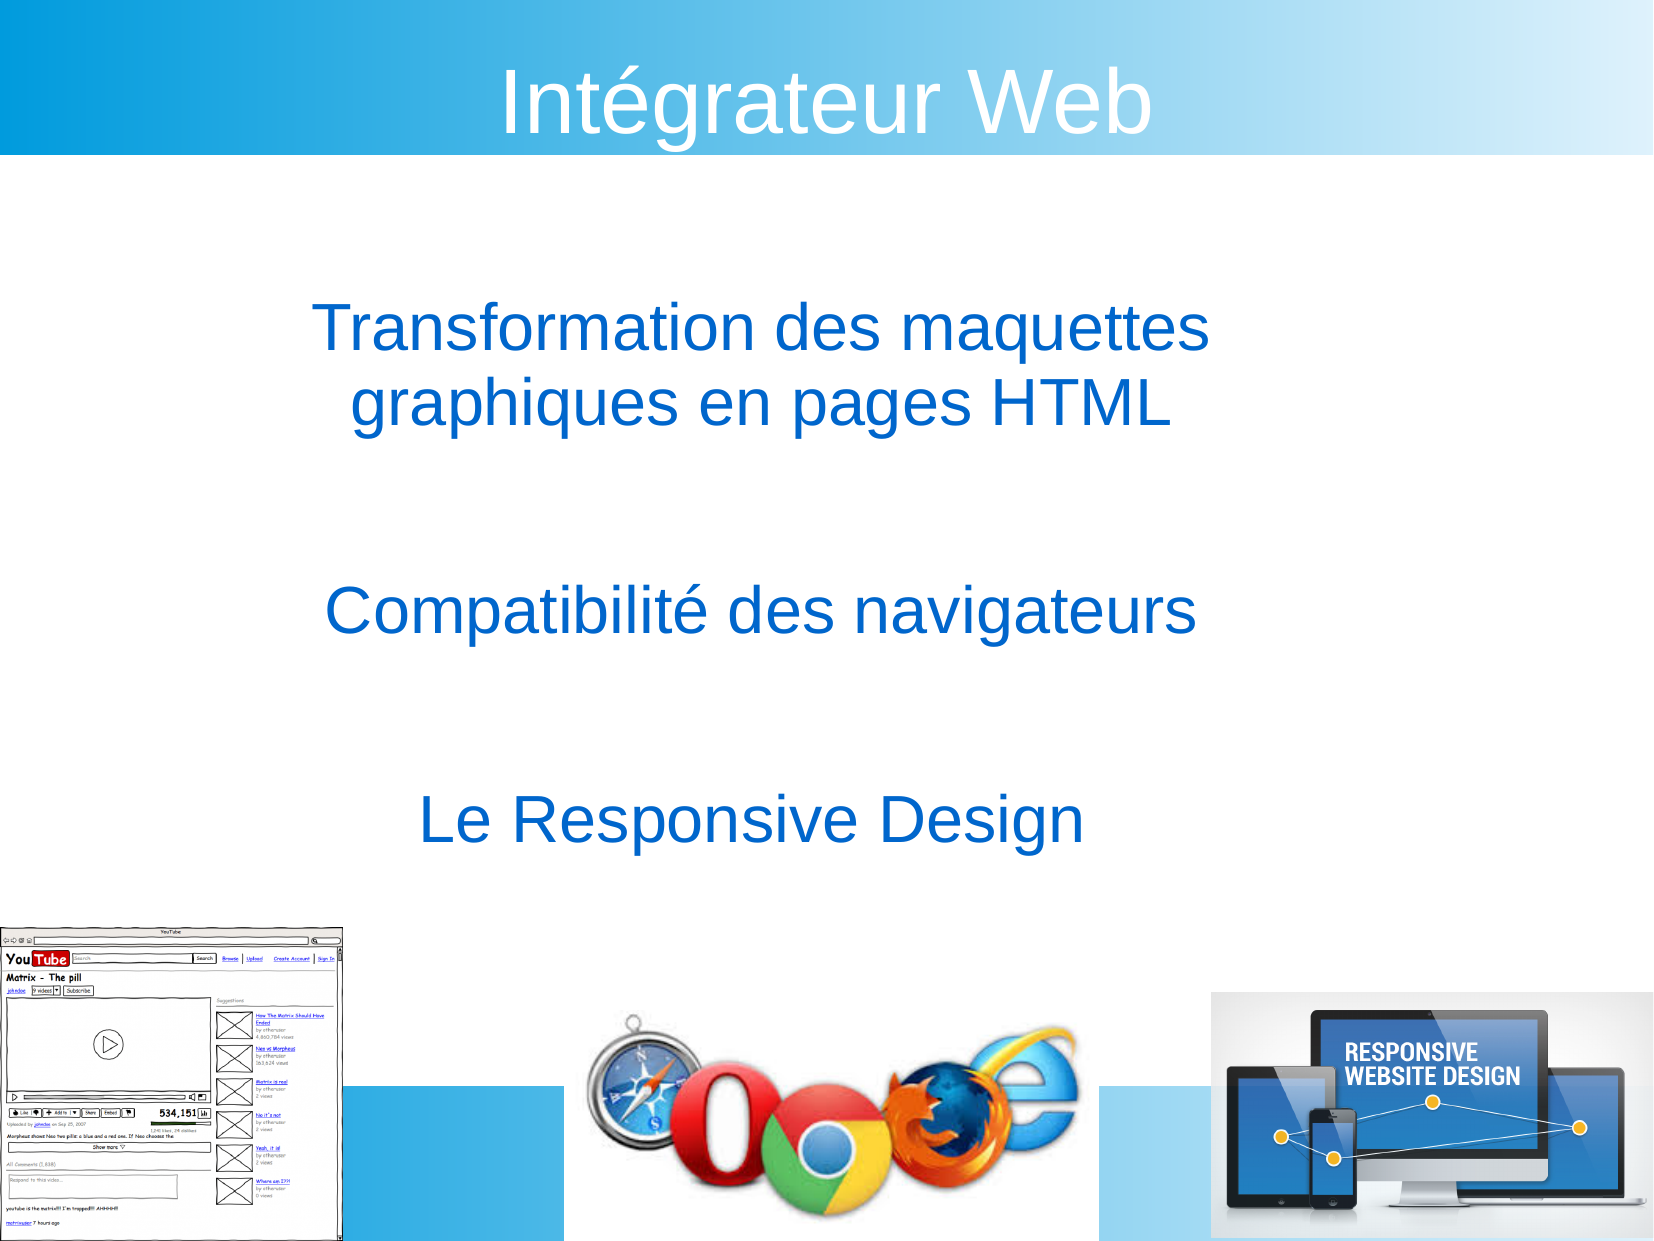

# Intégrateur Web
Transformation des maquettes graphiques en pages HTML
Compatibilité des navigateurs
Le Responsive Design